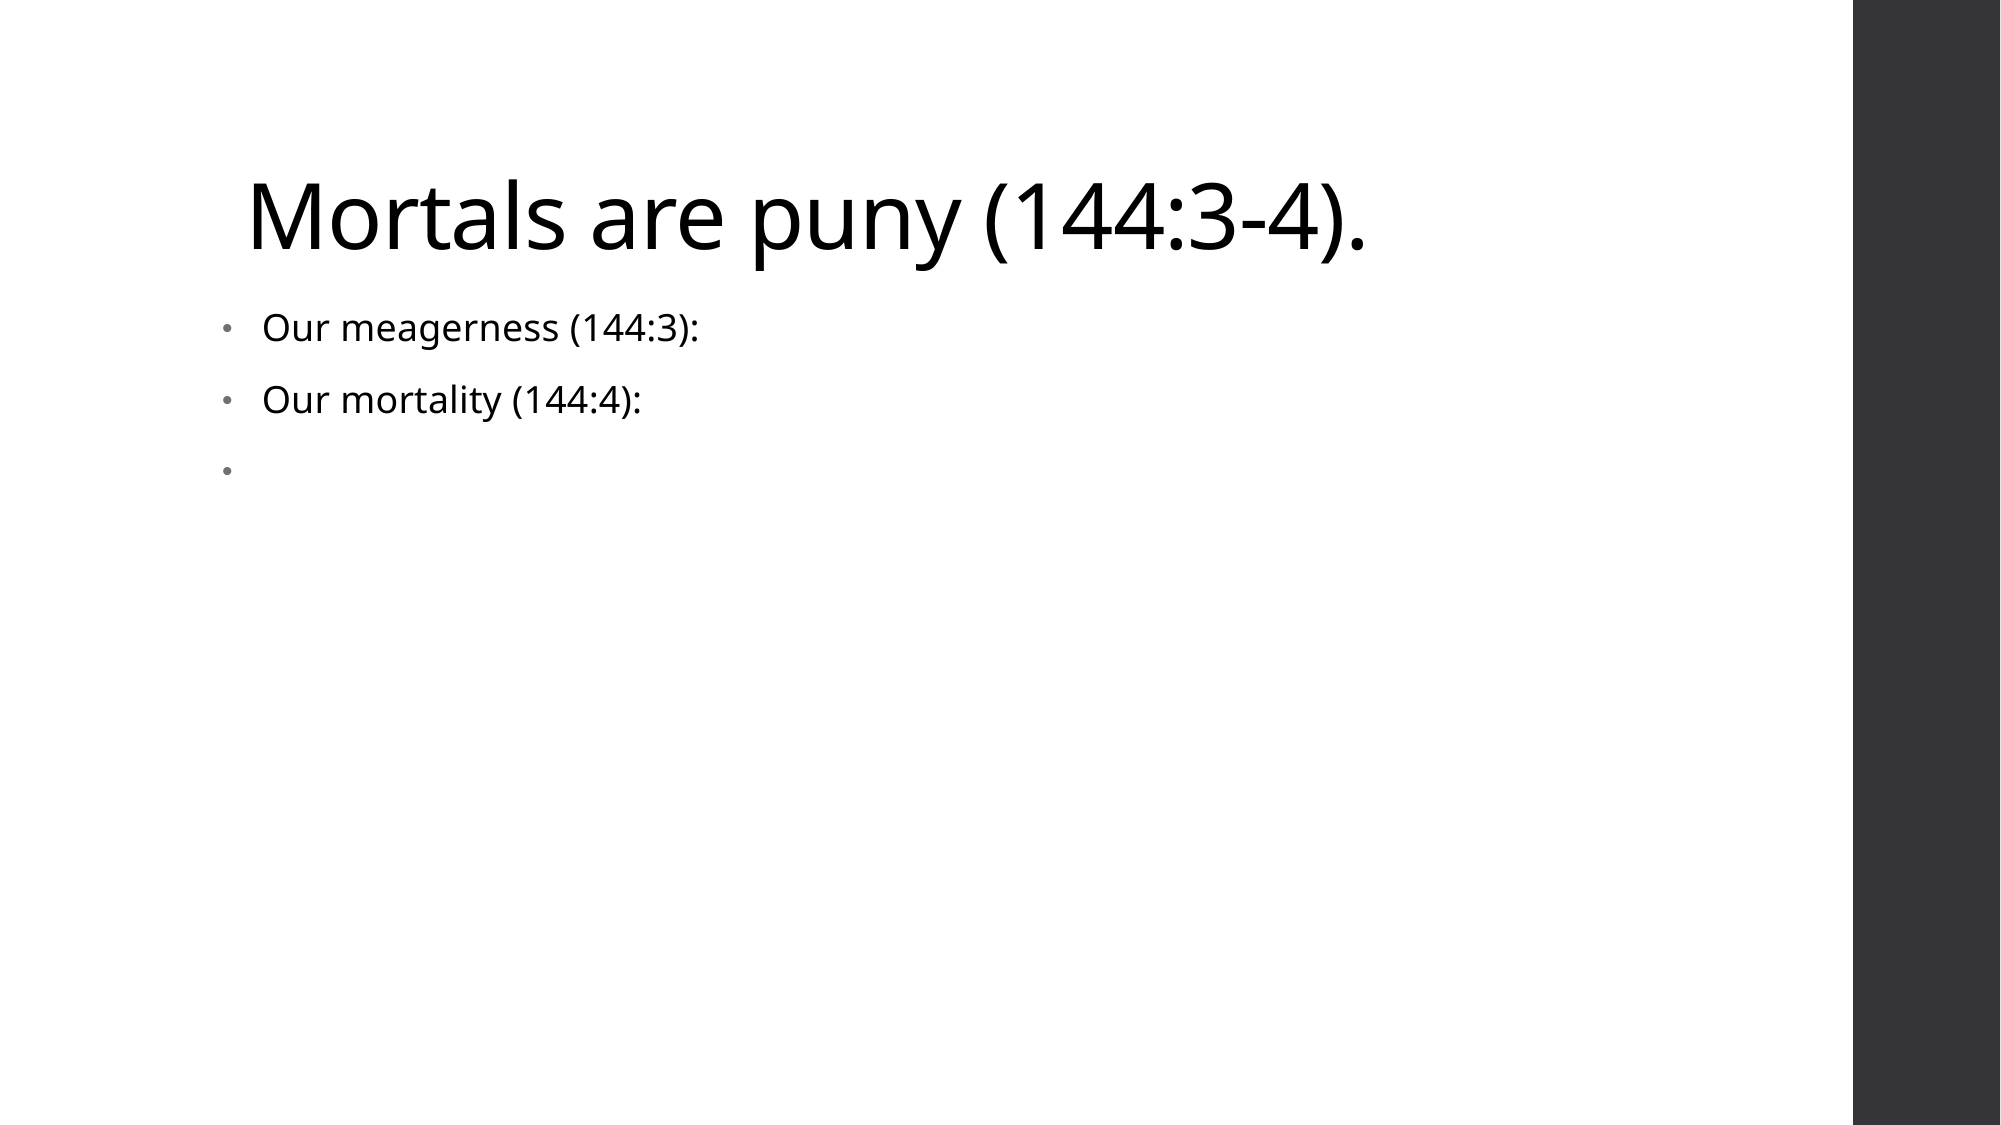

# Mortals are puny (144:3-4).
 Our meagerness (144:3):
 Our mortality (144:4):